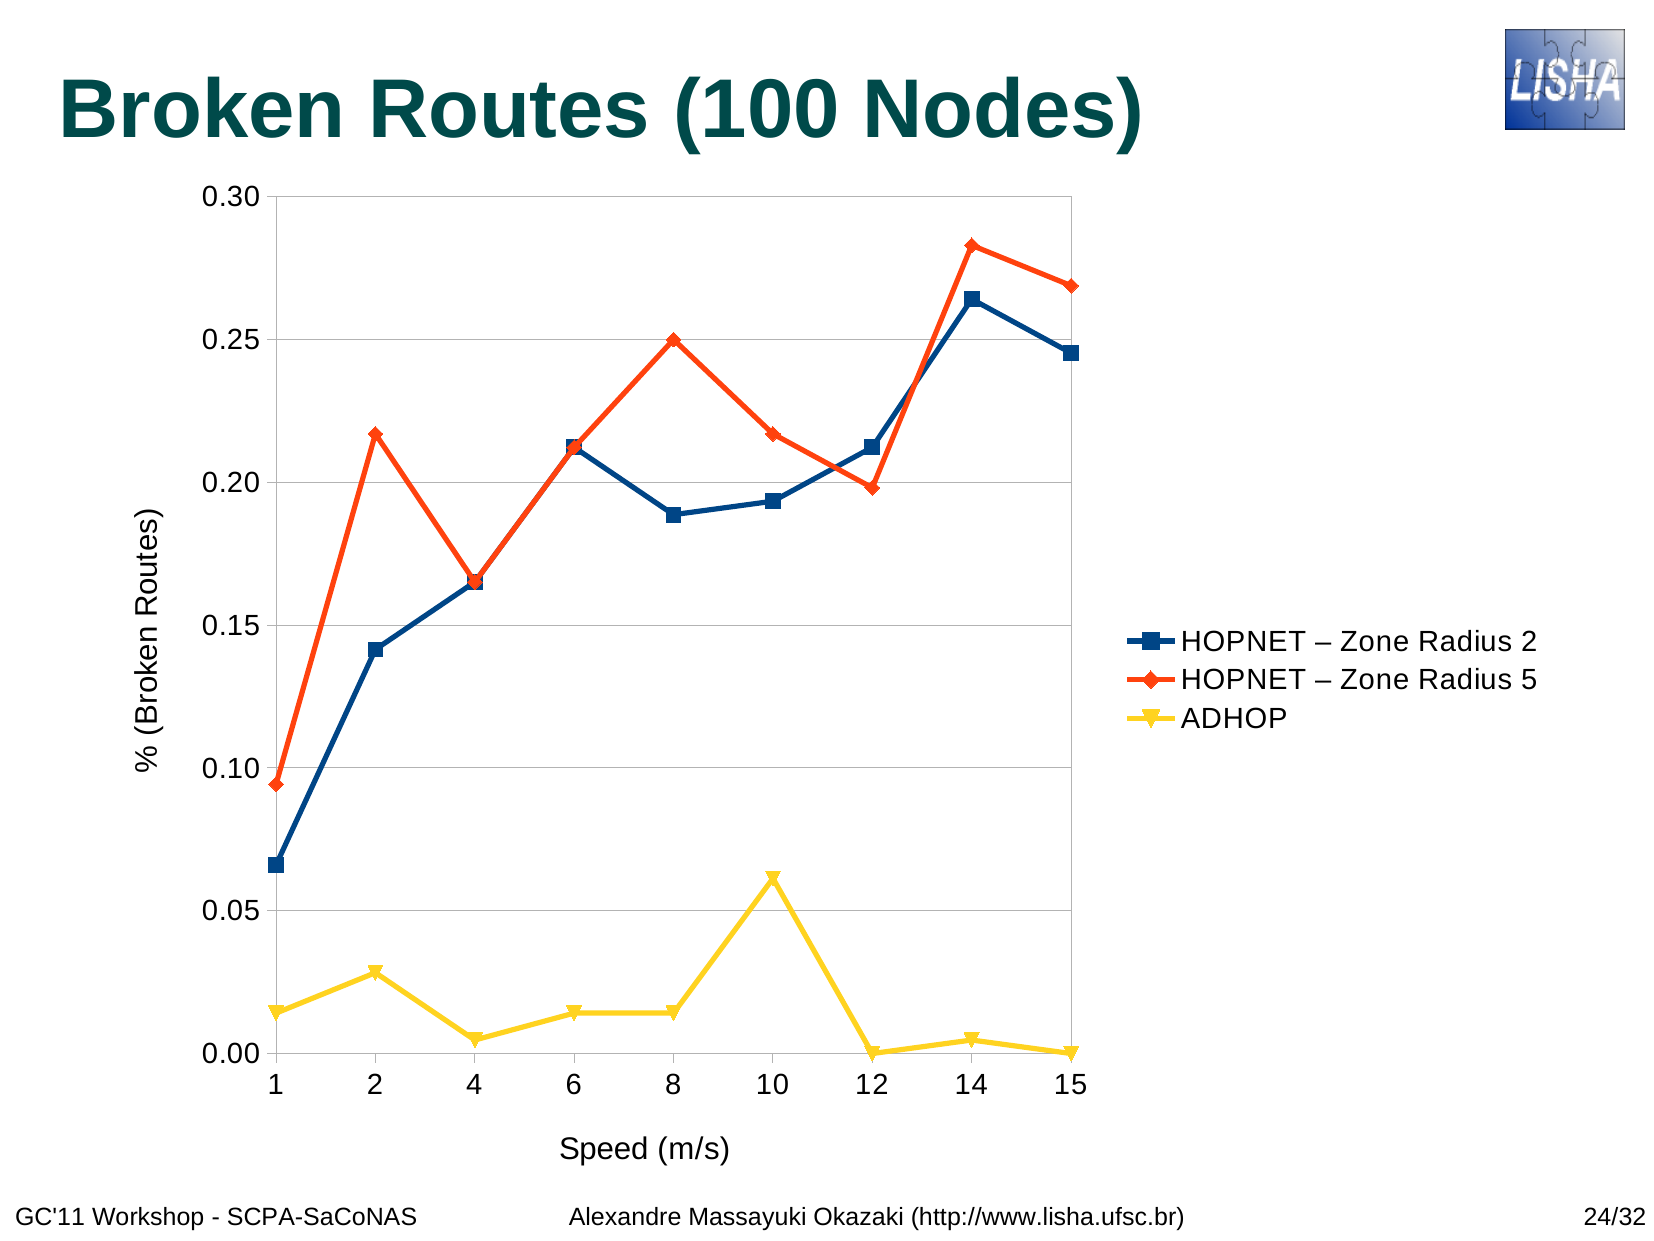

# Broken Routes (100 Nodes)
### Chart
| Category | HOPNET – Zone Radius 2 | HOPNET – Zone Radius 5 | ADHOP |
|---|---|---|---|
| 1 | 0.0660377358490566 | 0.0943396226415094 | 0.0141509433962264 |
| 2 | 0.141509433962264 | 0.216981132075472 | 0.0283018867924528 |
| 4 | 0.165094339622641 | 0.165094339622641 | 0.0047169811320755 |
| 6 | 0.212264150943396 | 0.212264150943396 | 0.0141509433962264 |
| 8 | 0.188679245283019 | 0.25 | 0.0141509433962264 |
| 10 | 0.193396226415094 | 0.216981132075472 | 0.0613207547169811 |
| 12 | 0.212264150943396 | 0.19811320754717 | 0.0 |
| 14 | 0.264150943396226 | 0.283018867924528 | 0.0047169811320755 |
| 15 | 0.245283018867925 | 0.268867924528302 | 0.0 |